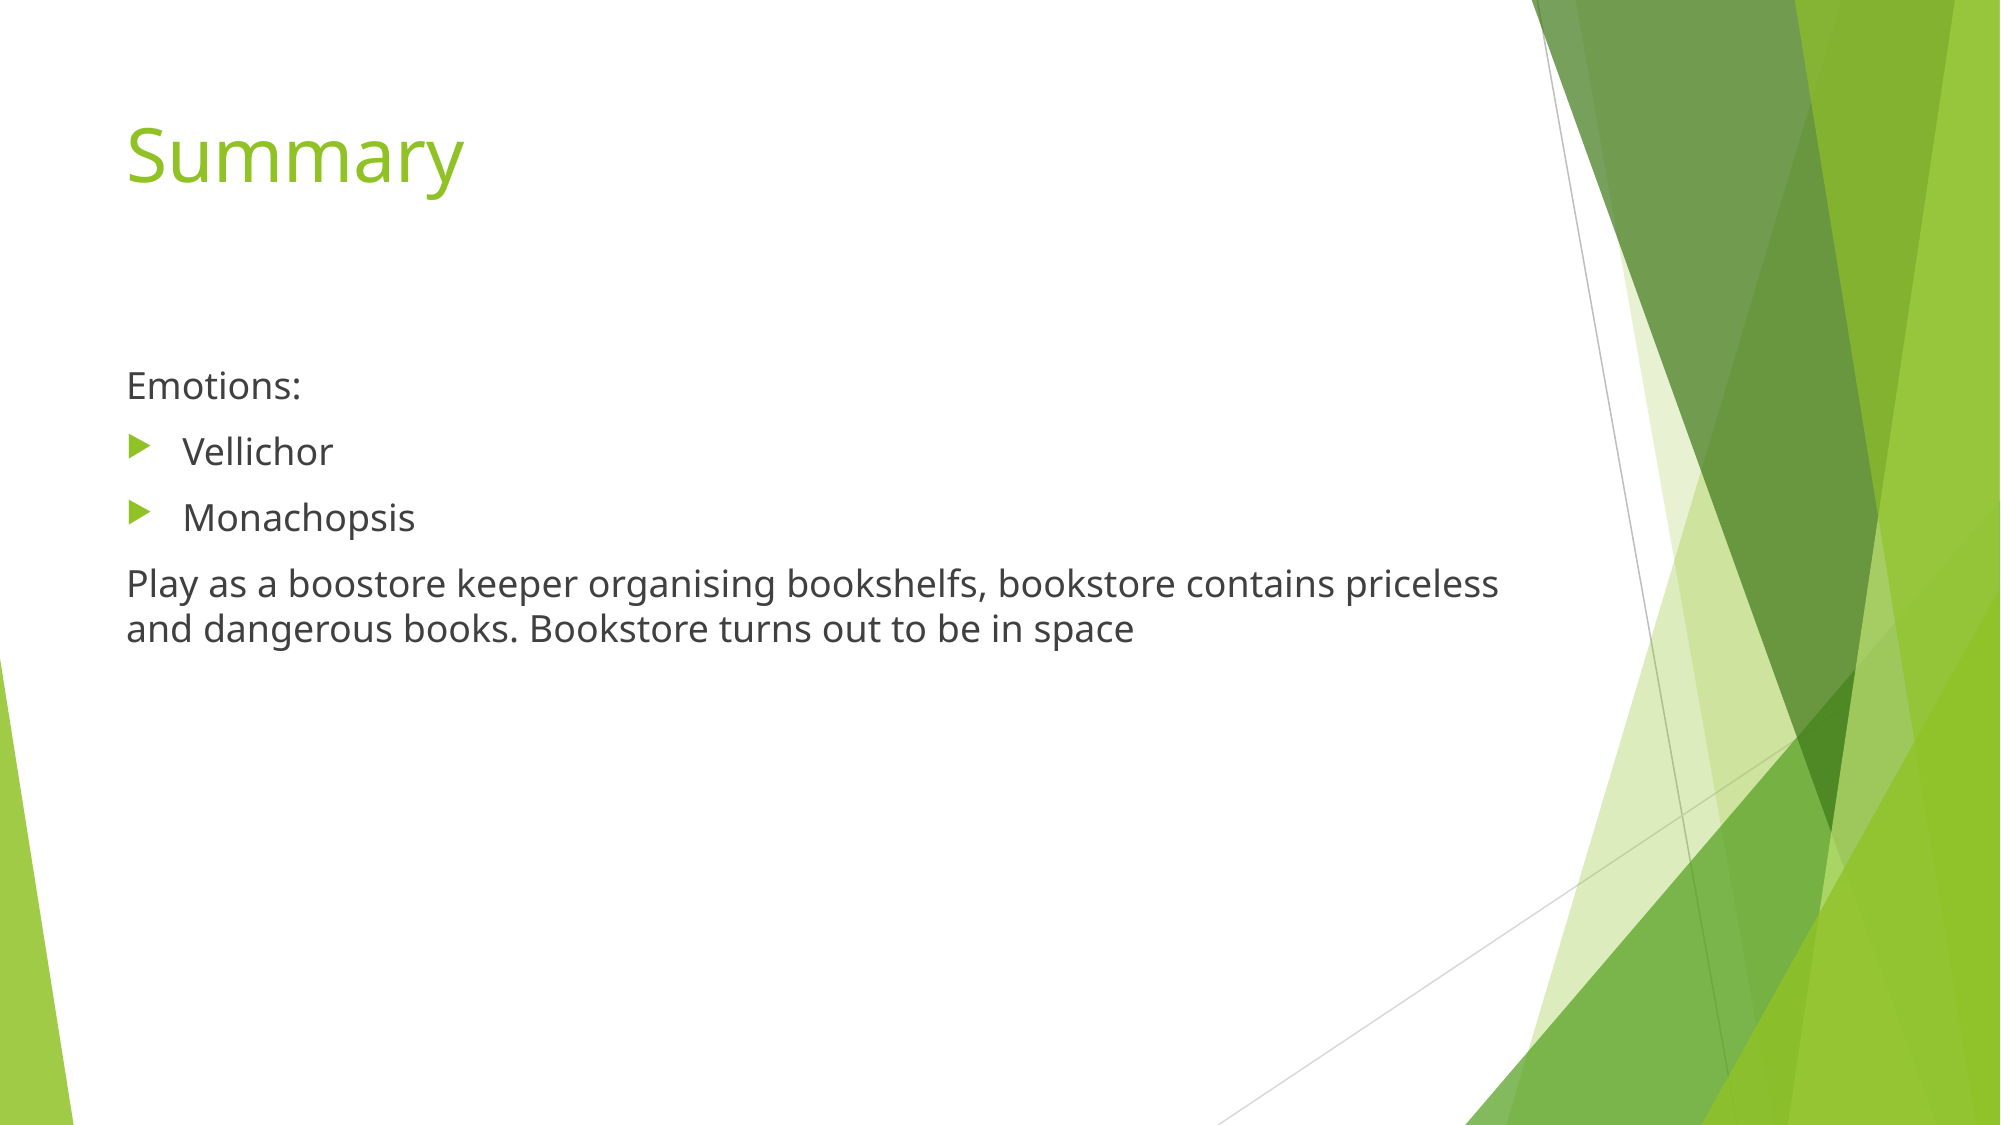

# Summary
Emotions:
Vellichor
Monachopsis
Play as a boostore keeper organising bookshelfs, bookstore contains priceless and dangerous books. Bookstore turns out to be in space